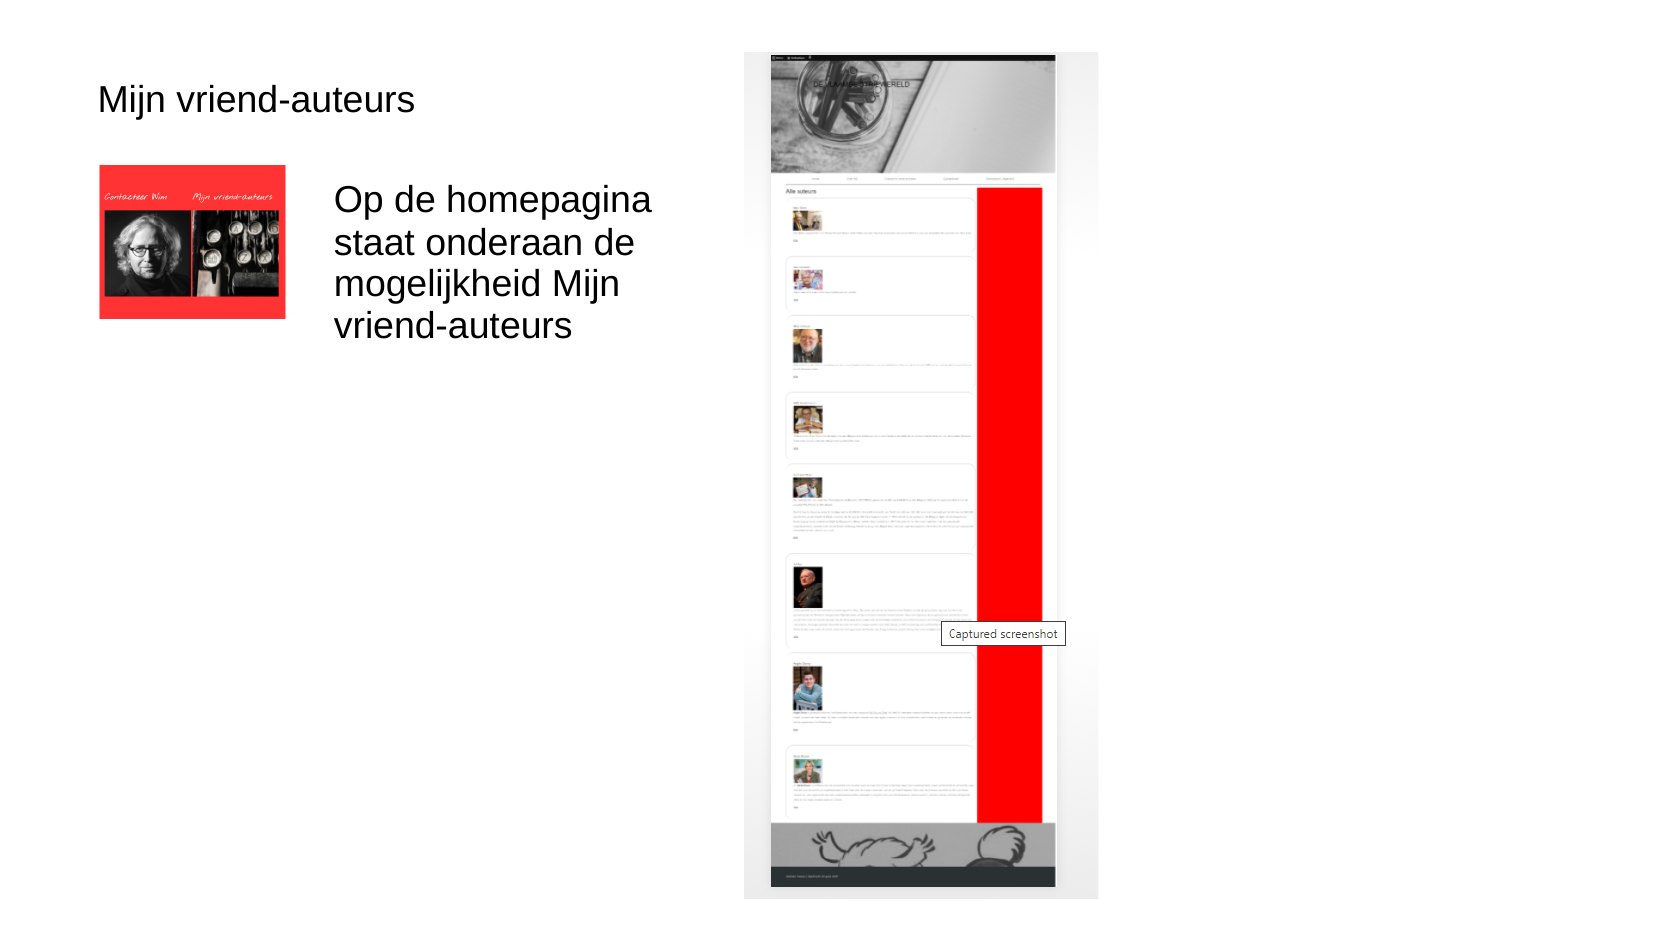

Mijn vriend-auteurs
Op de homepagina staat onderaan de mogelijkheid Mijn vriend-auteurs